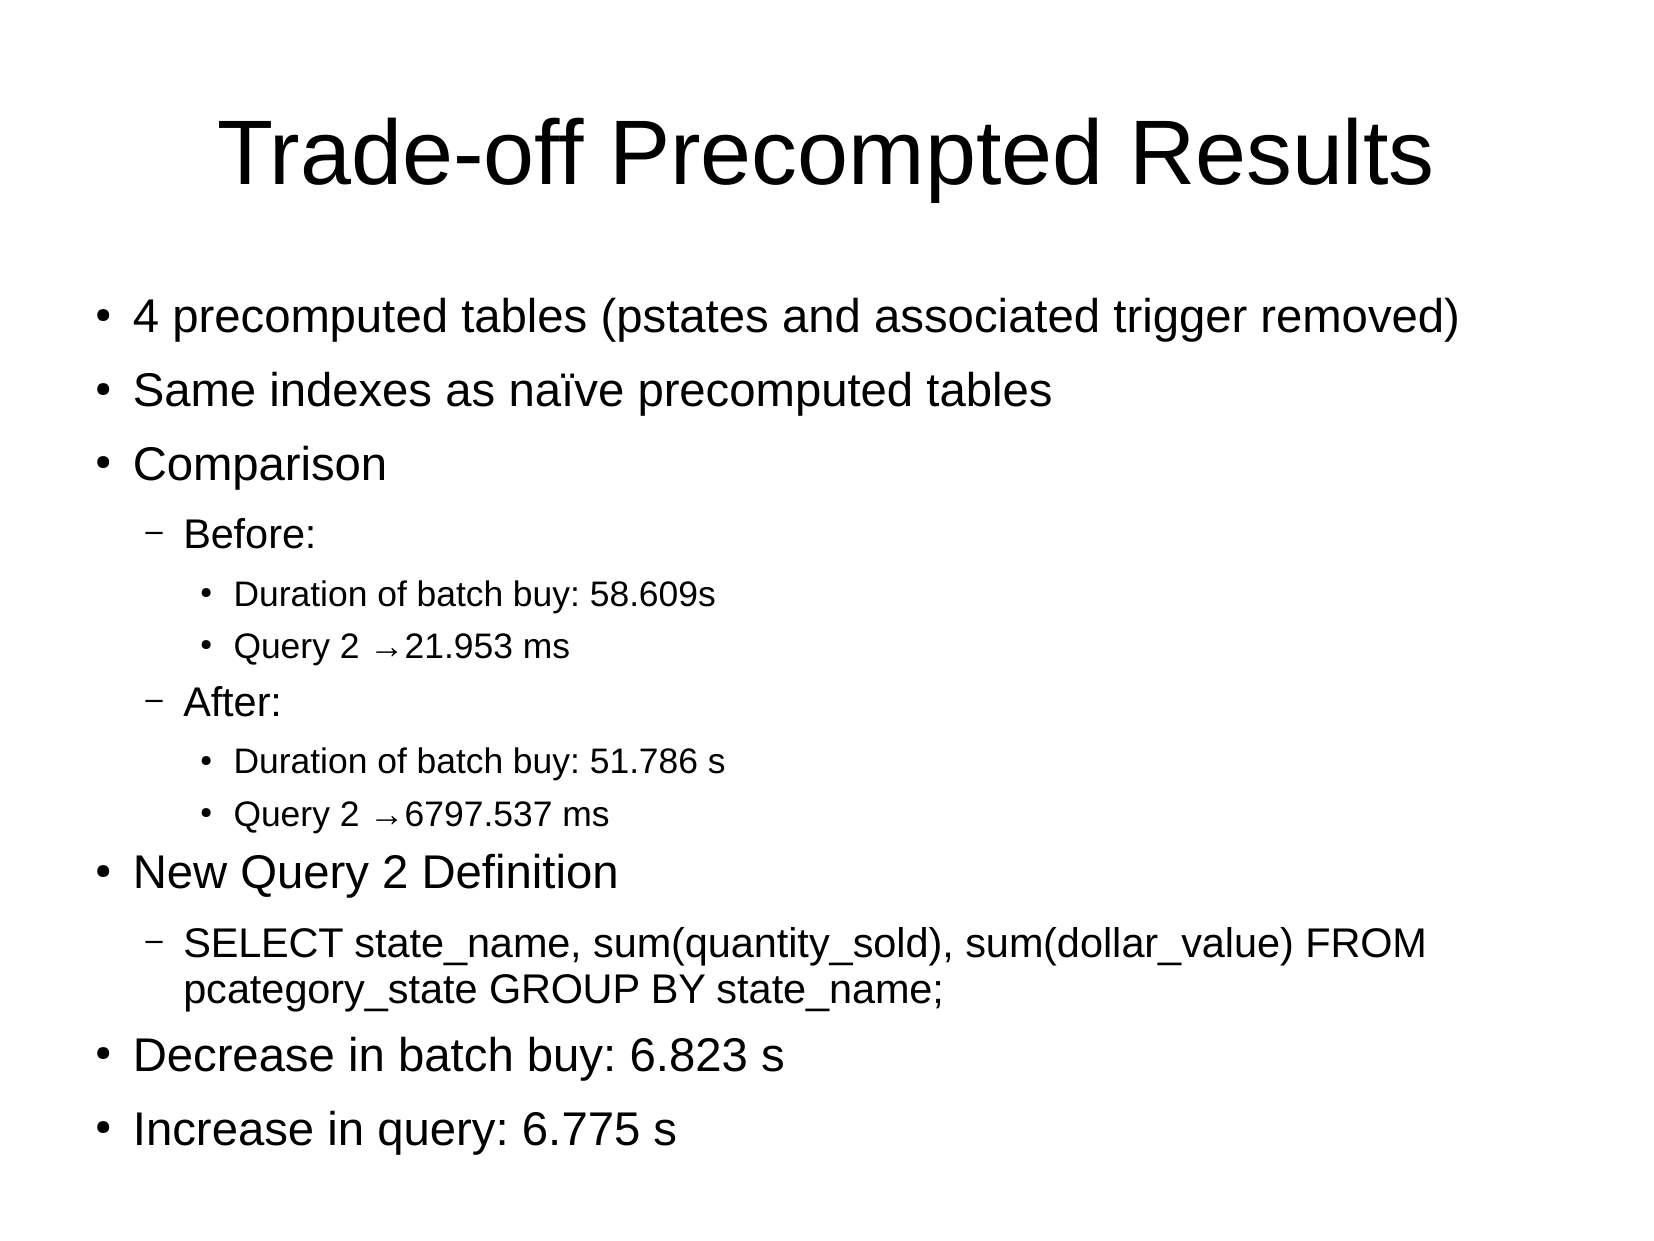

# Trade-off Precompted Results
4 precomputed tables (pstates and associated trigger removed)
Same indexes as naïve precomputed tables
Comparison
Before:
Duration of batch buy: 58.609s
Query 2 →21.953 ms
After:
Duration of batch buy: 51.786 s
Query 2 →6797.537 ms
New Query 2 Definition
SELECT state_name, sum(quantity_sold), sum(dollar_value) FROM pcategory_state GROUP BY state_name;
Decrease in batch buy: 6.823 s
Increase in query: 6.775 s